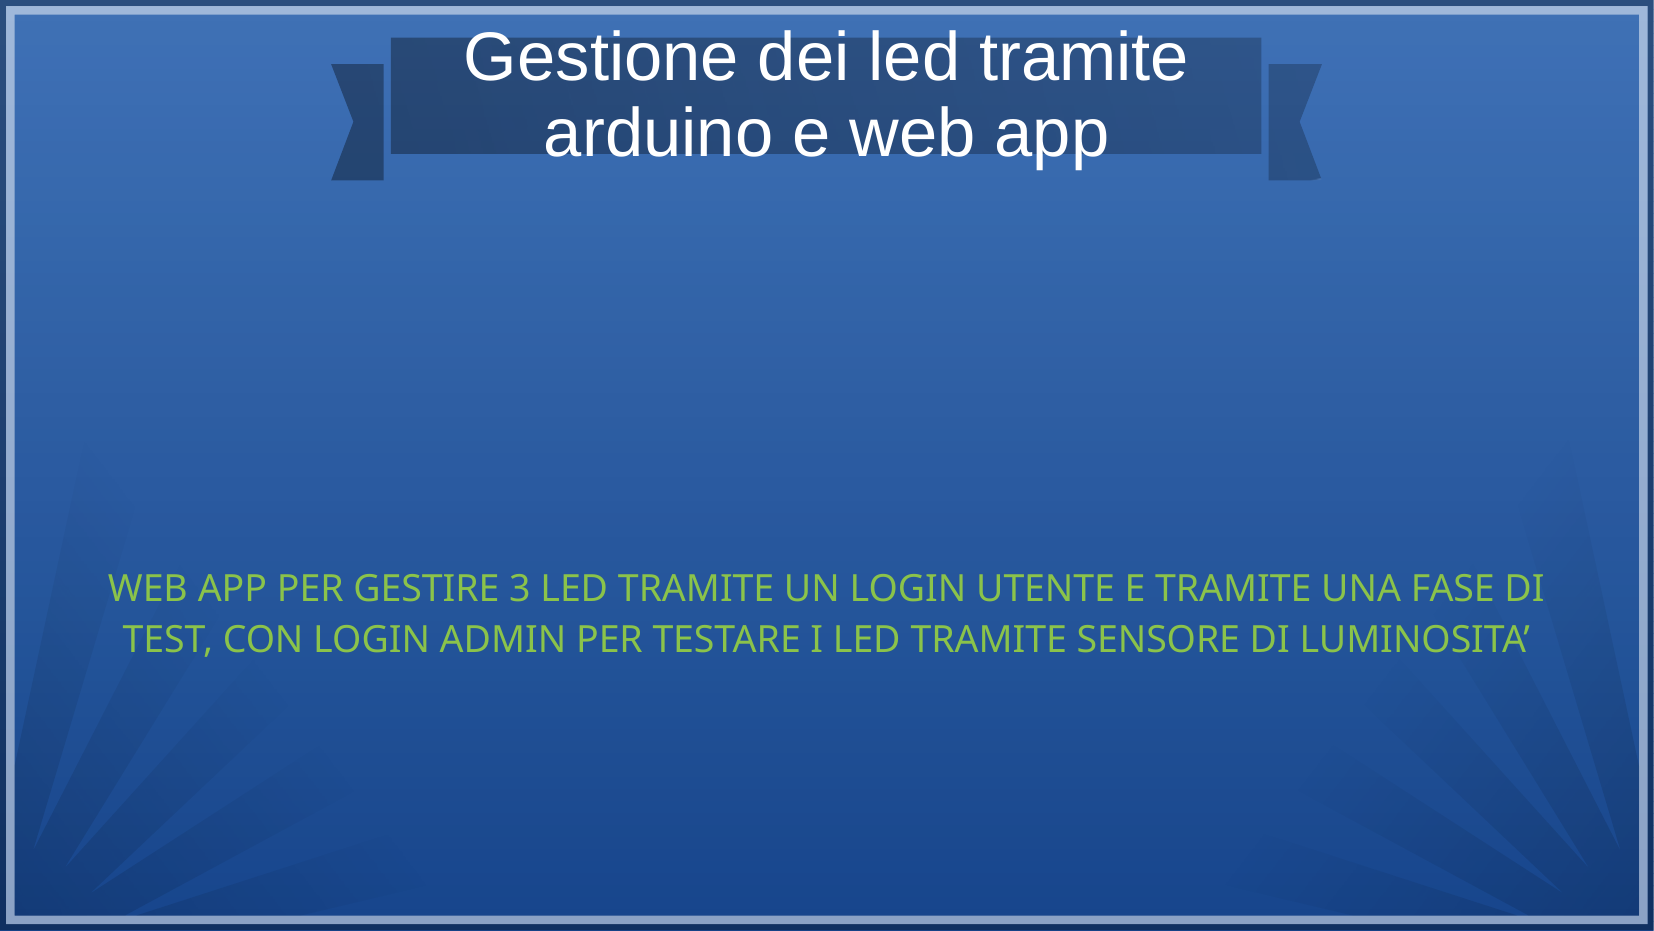

# Gestione dei led tramite arduino e web app
WEB APP PER GESTIRE 3 LED TRAMITE UN LOGIN UTENTE E TRAMITE UNA FASE DI TEST, CON LOGIN ADMIN PER TESTARE I LED TRAMITE SENSORE DI LUMINOSITA’